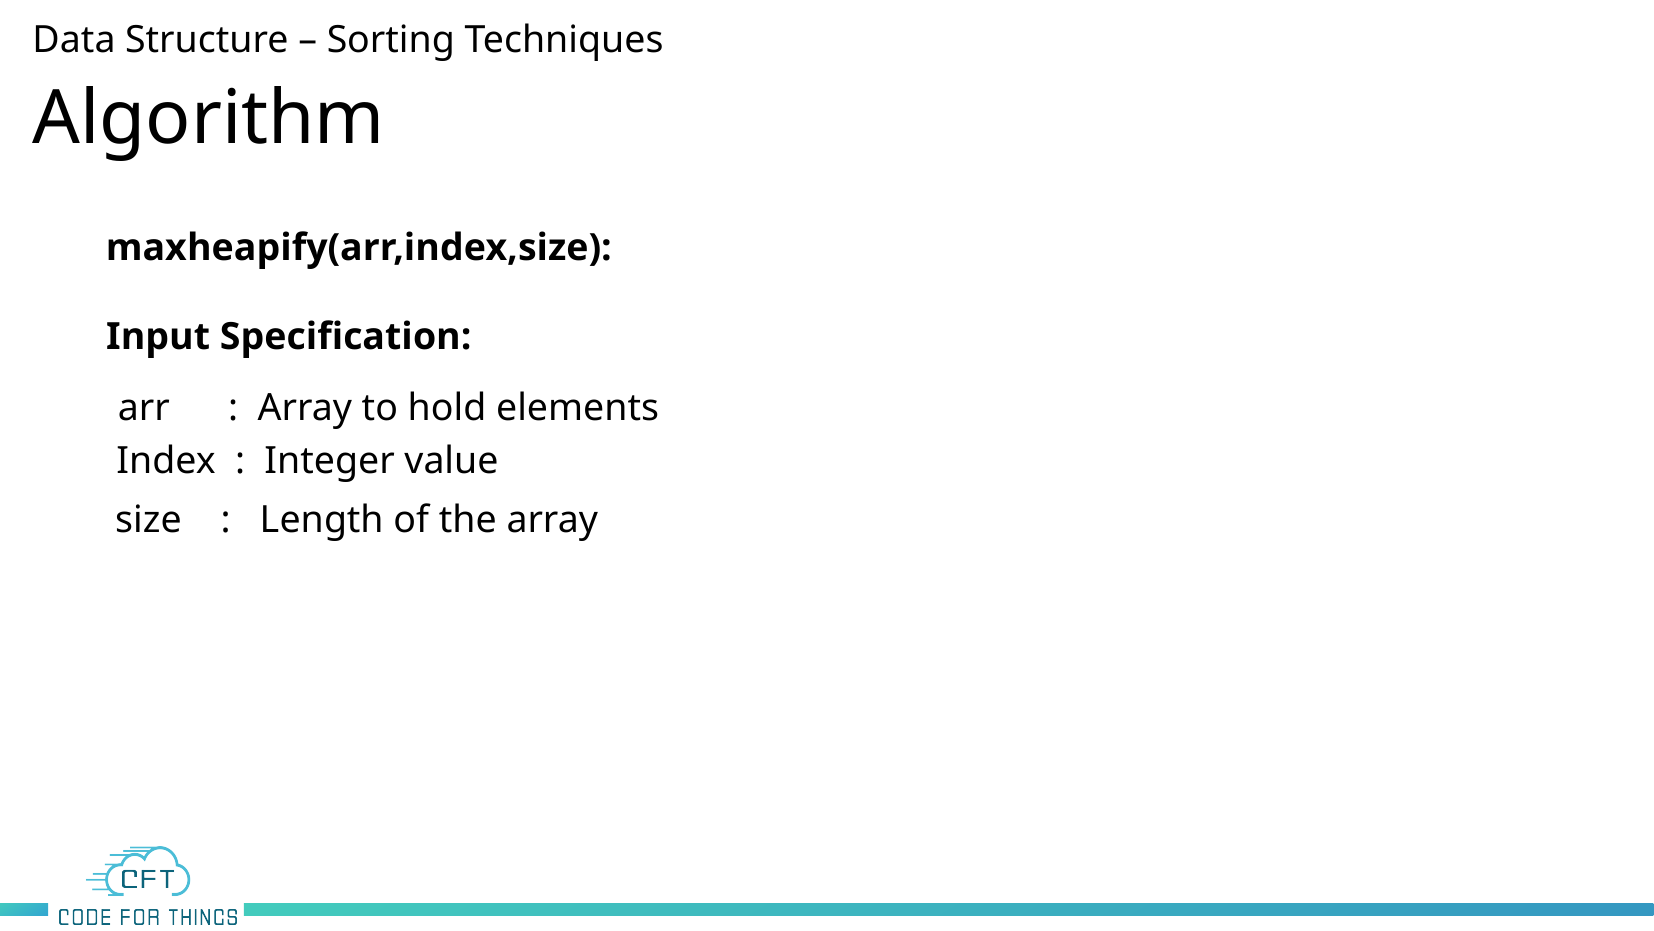

# Data Structure – Sorting Techniques Algorithm
maxheapify(arr,index,size):
Input Specification:
arr : Array to hold elements
Index : Integer value
size : Length of the array